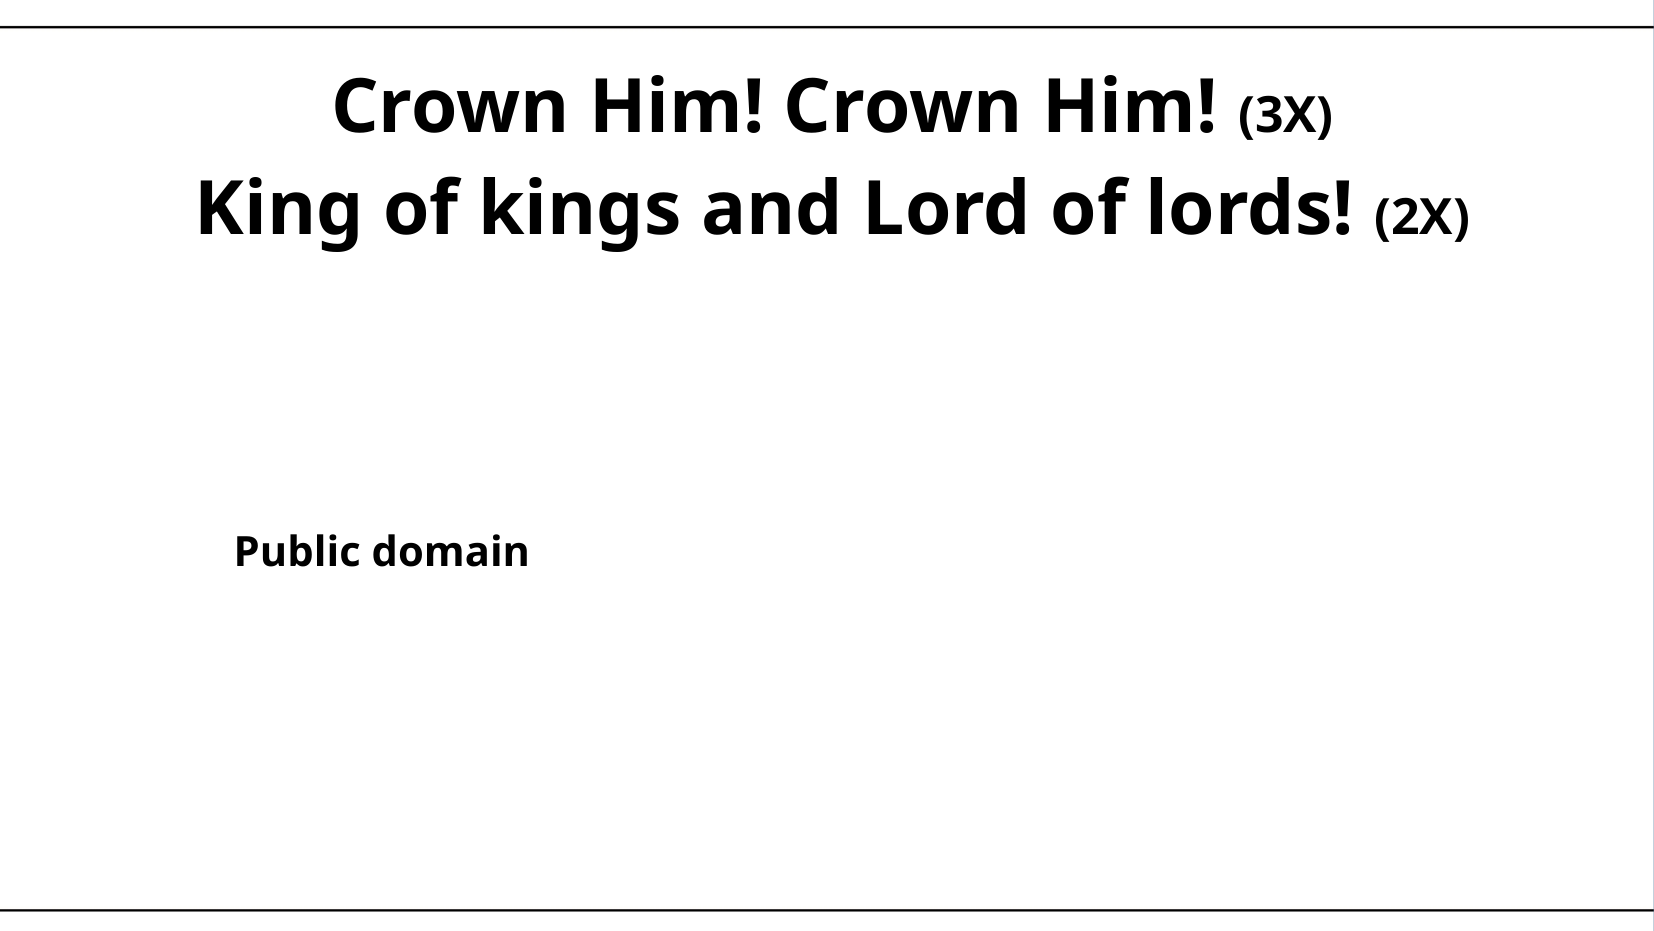

Crown Him! Crown Him! (3X)
King of kings and Lord of lords! (2X)
 Public domain